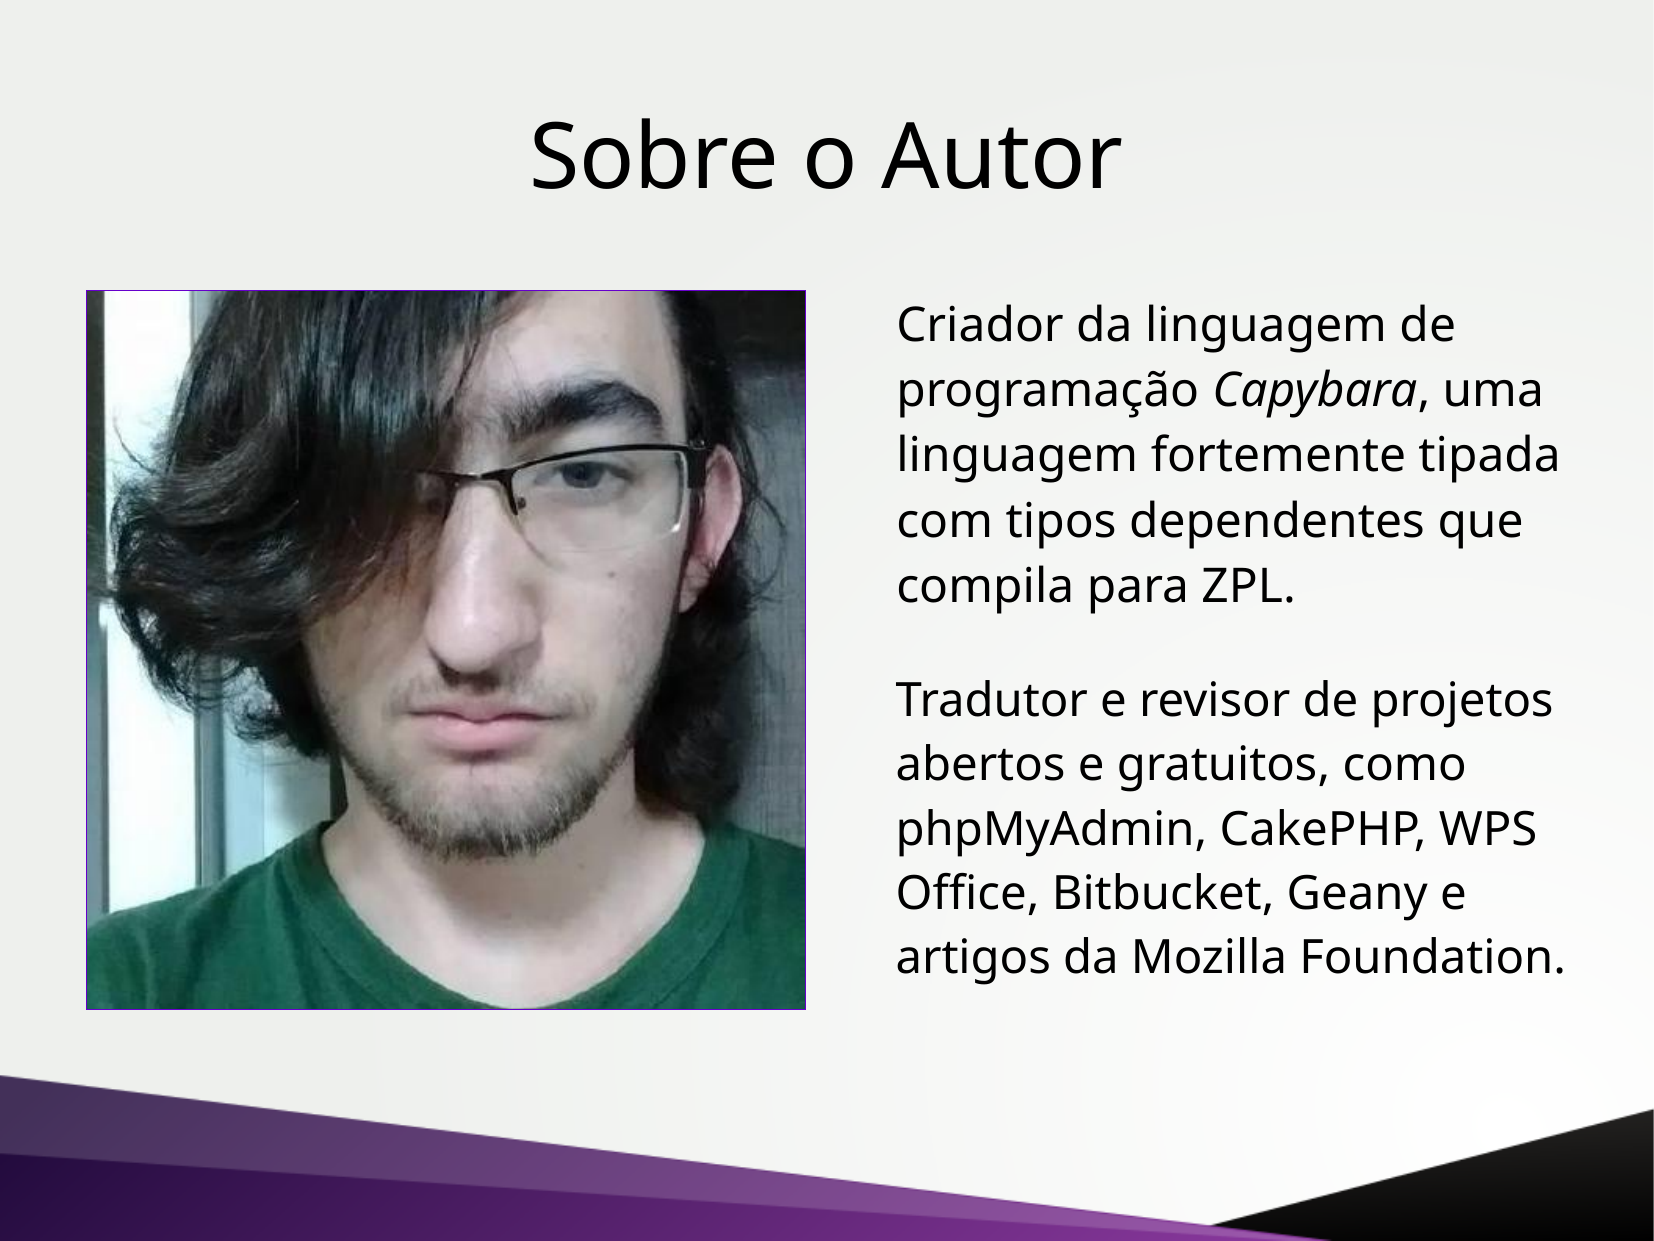

# Sobre o Autor
Criador da linguagem de programação Capybara, uma linguagem fortemente tipada com tipos dependentes que compila para ZPL.
Tradutor e revisor de projetos abertos e gratuitos, como phpMyAdmin, CakePHP, WPS Office, Bitbucket, Geany e artigos da Mozilla Foundation.